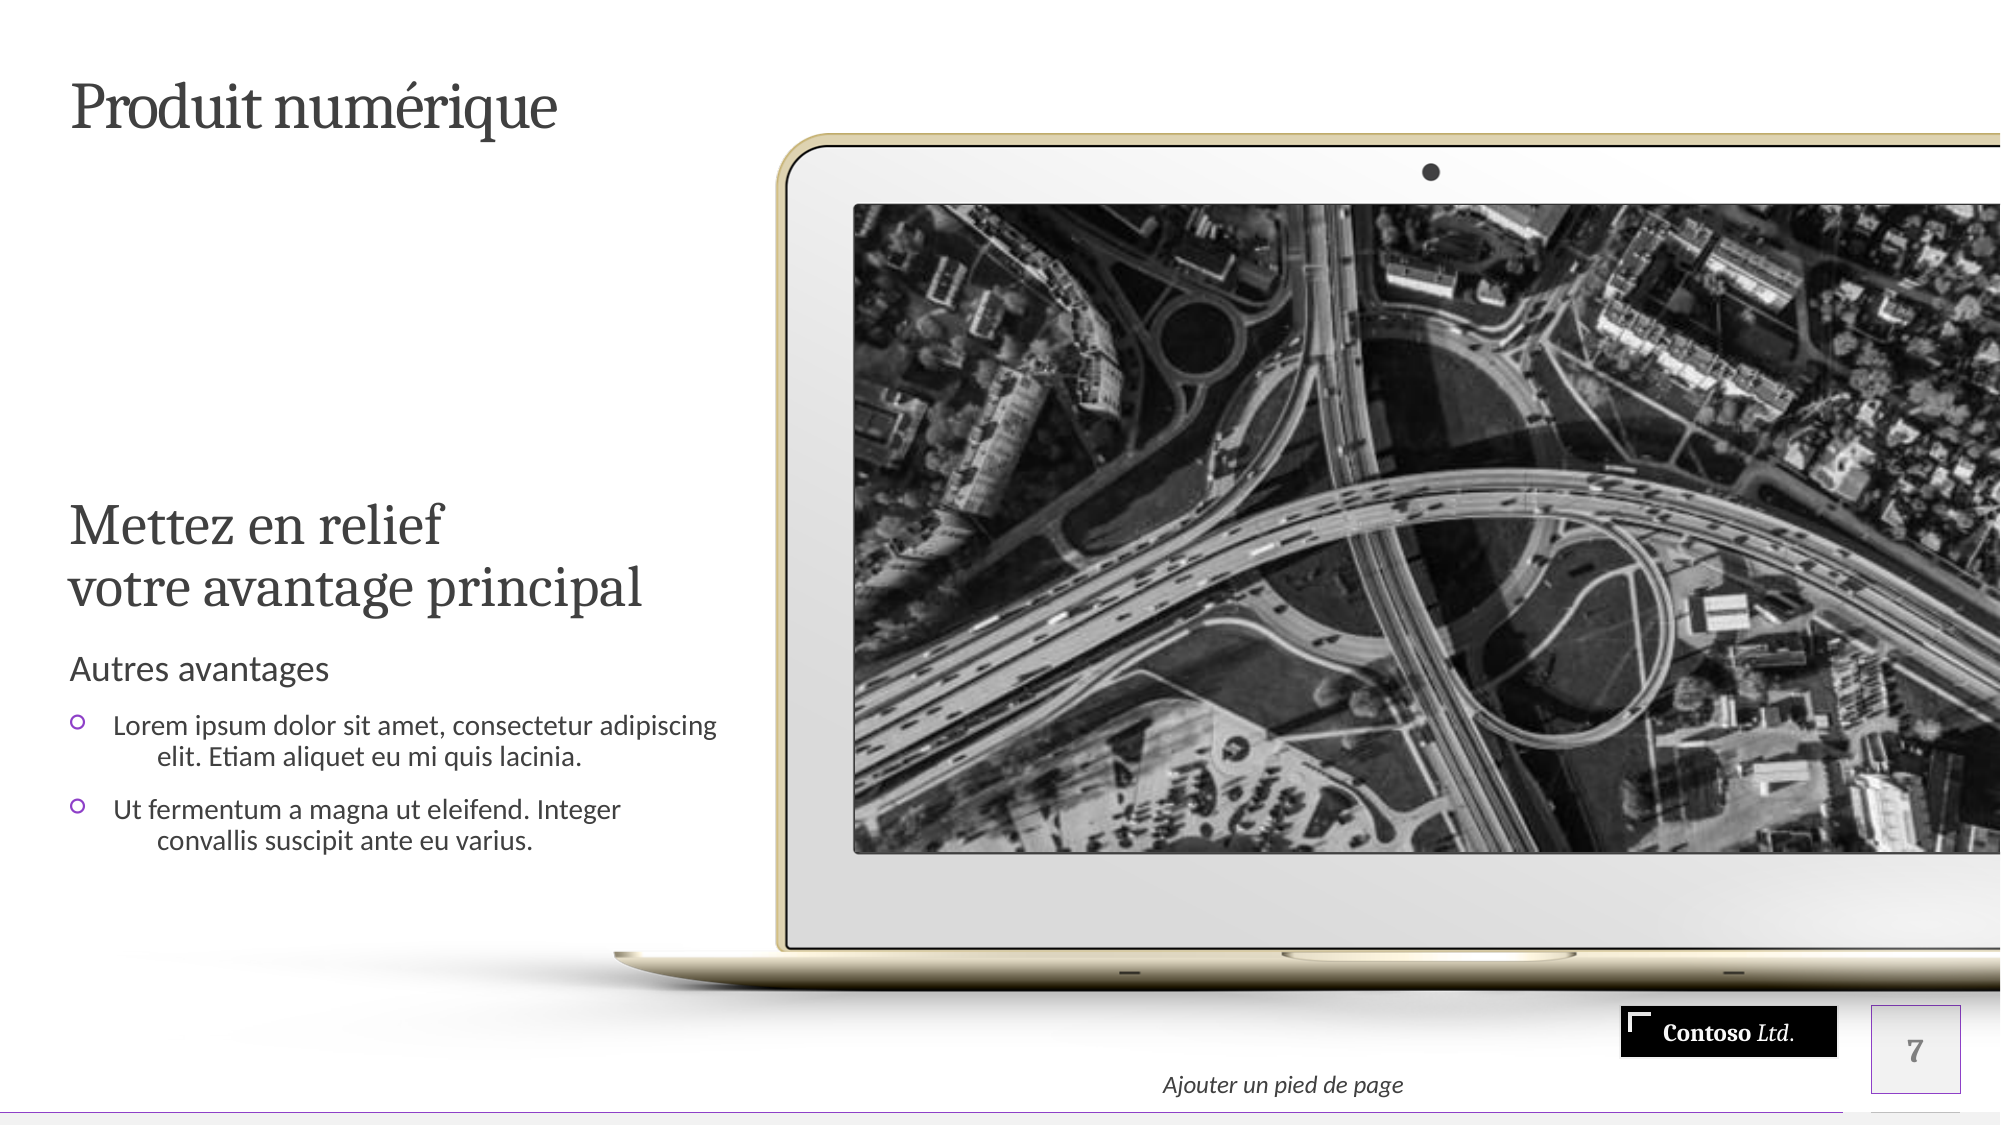

# Produit numérique
Mettez en relief
votre avantage principal
Autres avantages
Lorem ipsum dolor sit amet, consectetur adipiscing elit. Etiam aliquet eu mi quis lacinia.
Ut fermentum a magna ut eleifend. Integer convallis suscipit ante eu varius.
Ajouter un pied de page